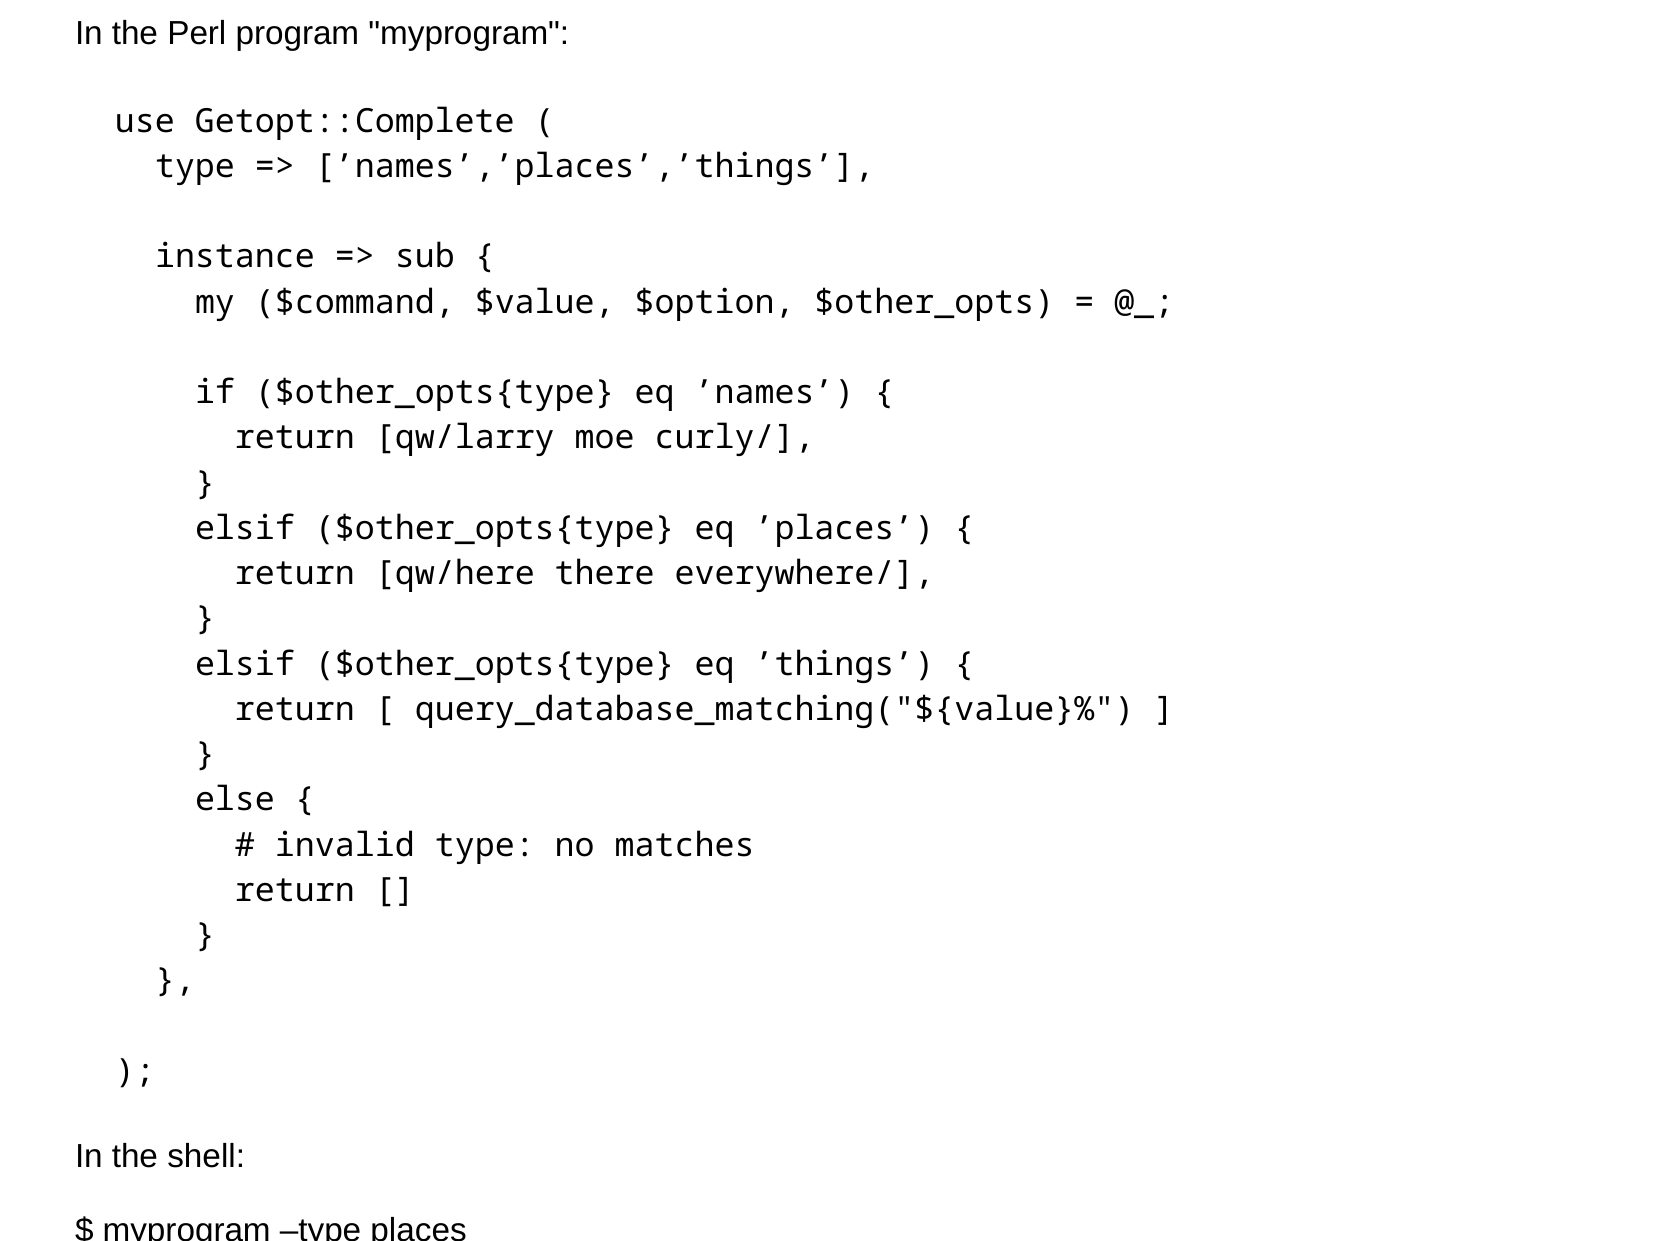

# In the Perl program "myprogram":
 use Getopt::Complete (
 type => [’names’,’places’,’things’],
 instance => sub {
 my ($command, $value, $option, $other_opts) = @_;
 if ($other_opts{type} eq ’names’) {
 return [qw/larry moe curly/],
 }
 elsif ($other_opts{type} eq ’places’) {
 return [qw/here there everywhere/],
 }
 elsif ($other_opts{type} eq ’things’) {
 return [ query_database_matching("${value}%") ]
 }
 else {
 # invalid type: no matches
 return []
 }
 },
 );
In the shell:
$ myprogram –type places